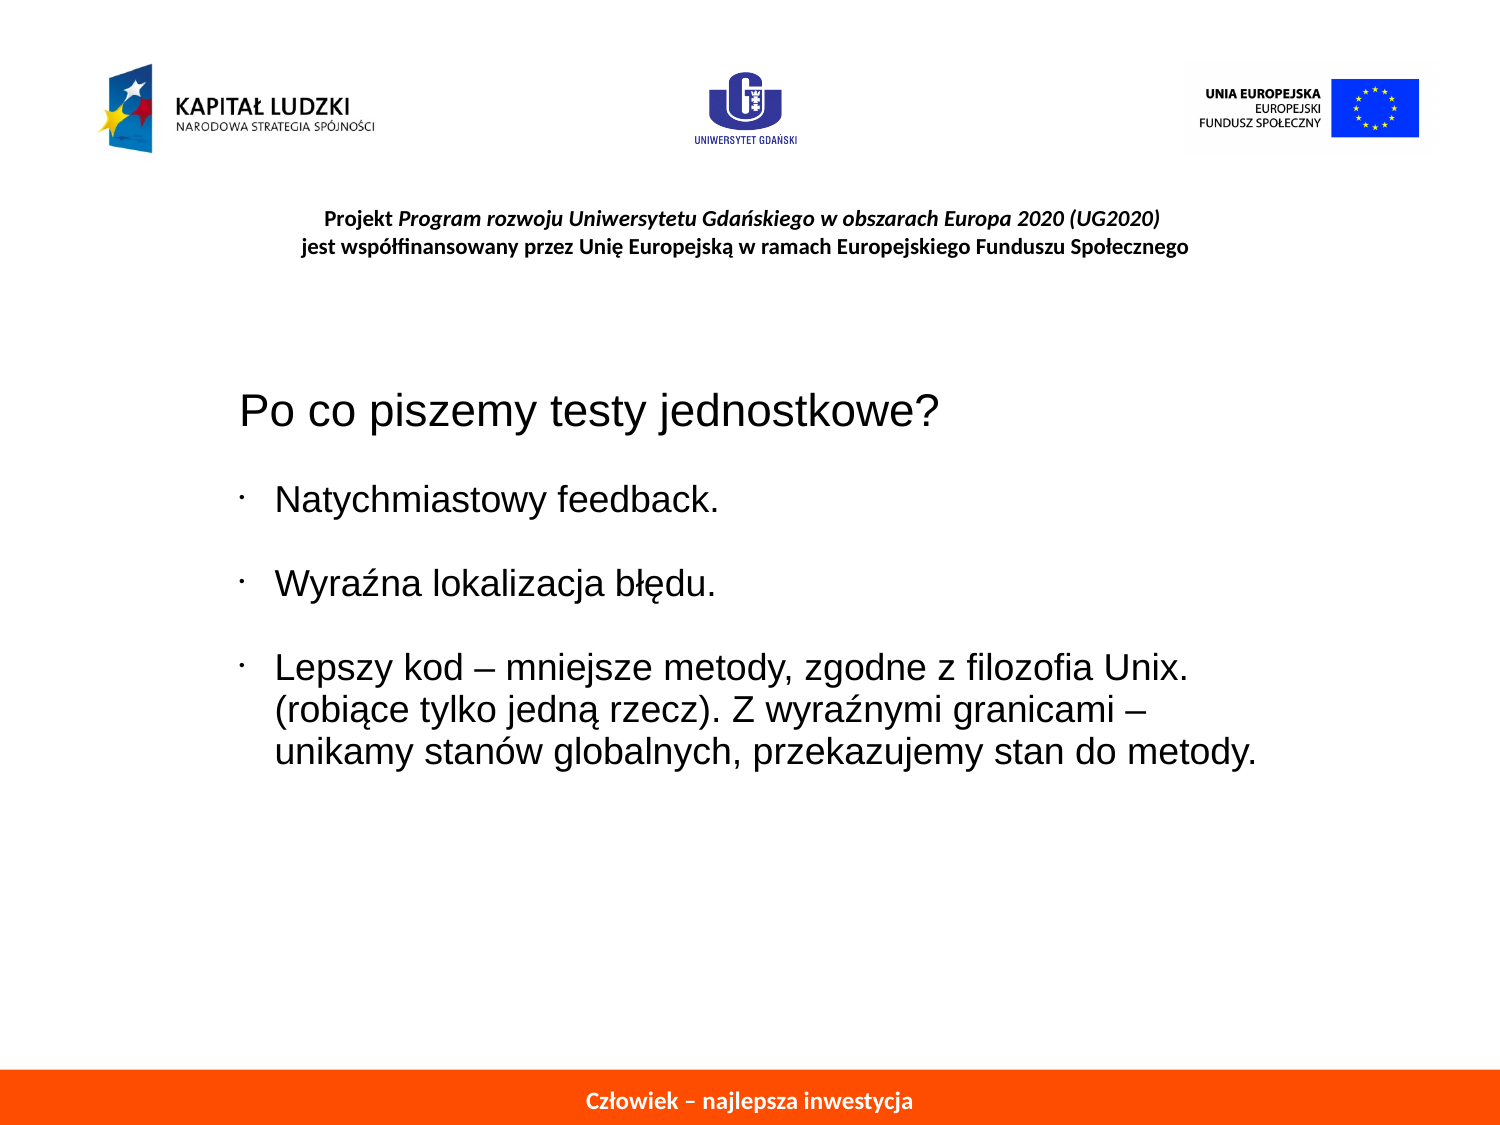

Projekt Program rozwoju Uniwersytetu Gdańskiego w obszarach Europa 2020 (UG2020)
jest współfinansowany przez Unię Europejską w ramach Europejskiego Funduszu Społecznego
Po co piszemy testy jednostkowe?
Natychmiastowy feedback.
Wyraźna lokalizacja błędu.
Lepszy kod – mniejsze metody, zgodne z filozofia Unix.
(robiące tylko jedną rzecz). Z wyraźnymi granicami –
unikamy stanów globalnych, przekazujemy stan do metody.
Człowiek – najlepsza inwestycja